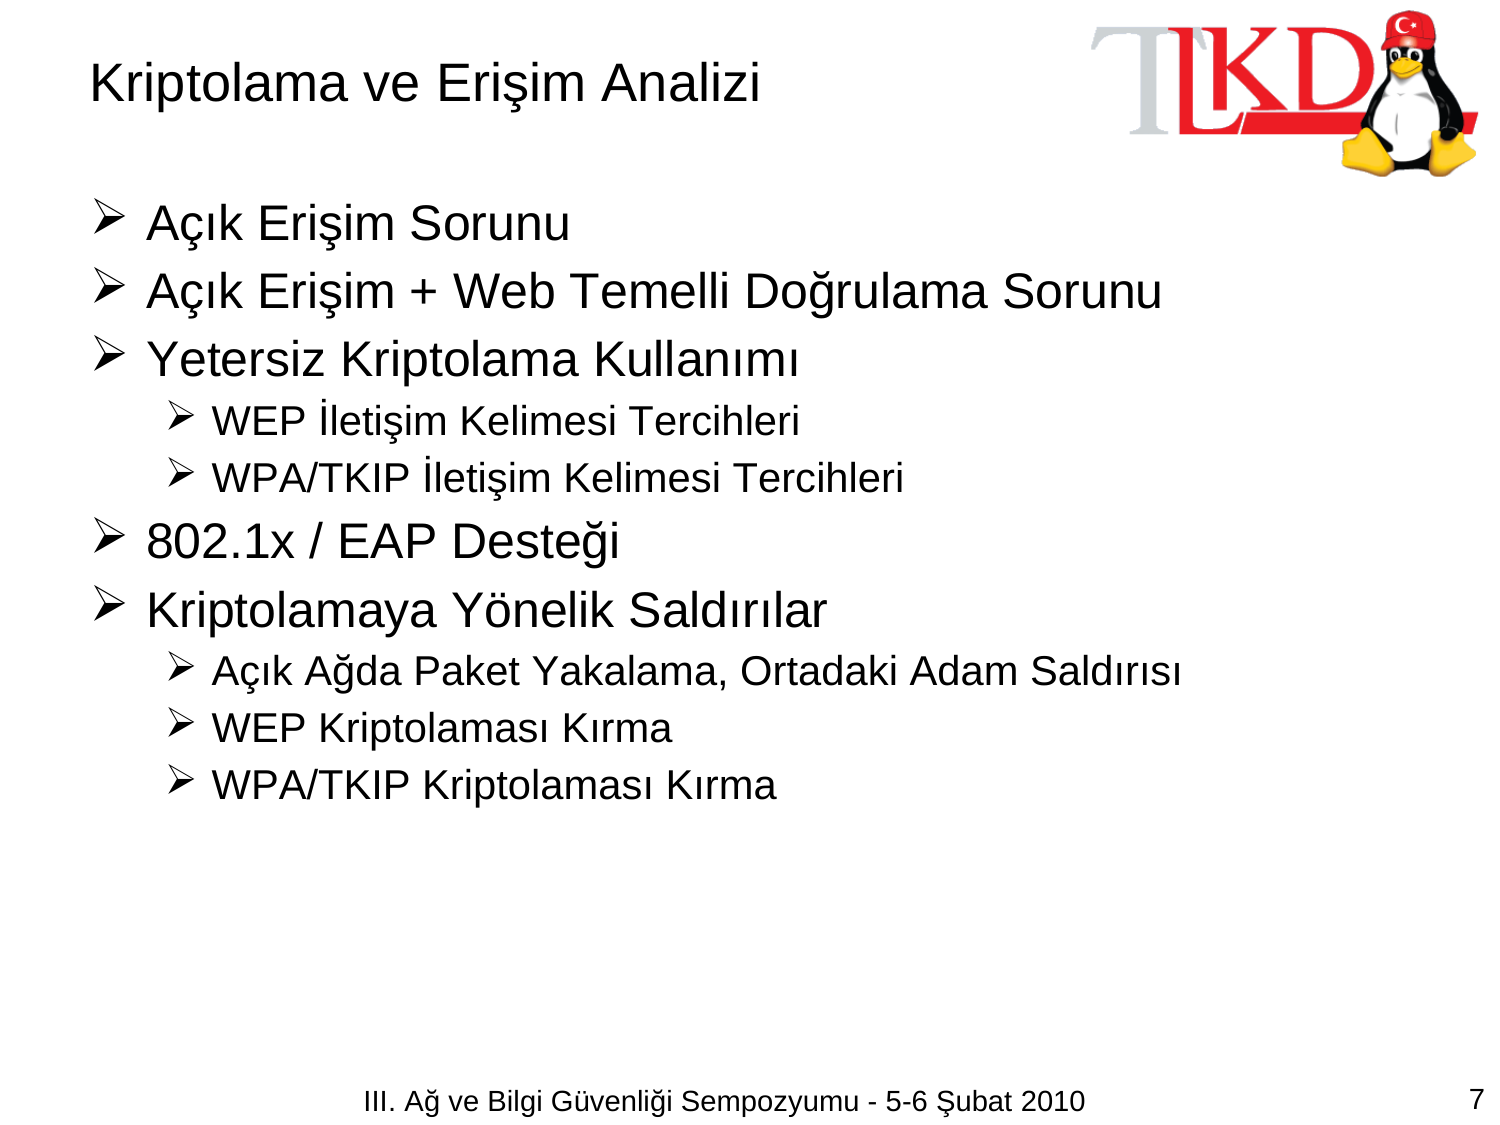

# Kriptolama ve Erişim Analizi
Açık Erişim Sorunu
Açık Erişim + Web Temelli Doğrulama Sorunu
Yetersiz Kriptolama Kullanımı
WEP İletişim Kelimesi Tercihleri
WPA/TKIP İletişim Kelimesi Tercihleri
802.1x / EAP Desteği
Kriptolamaya Yönelik Saldırılar
Açık Ağda Paket Yakalama, Ortadaki Adam Saldırısı
WEP Kriptolaması Kırma
WPA/TKIP Kriptolaması Kırma
7